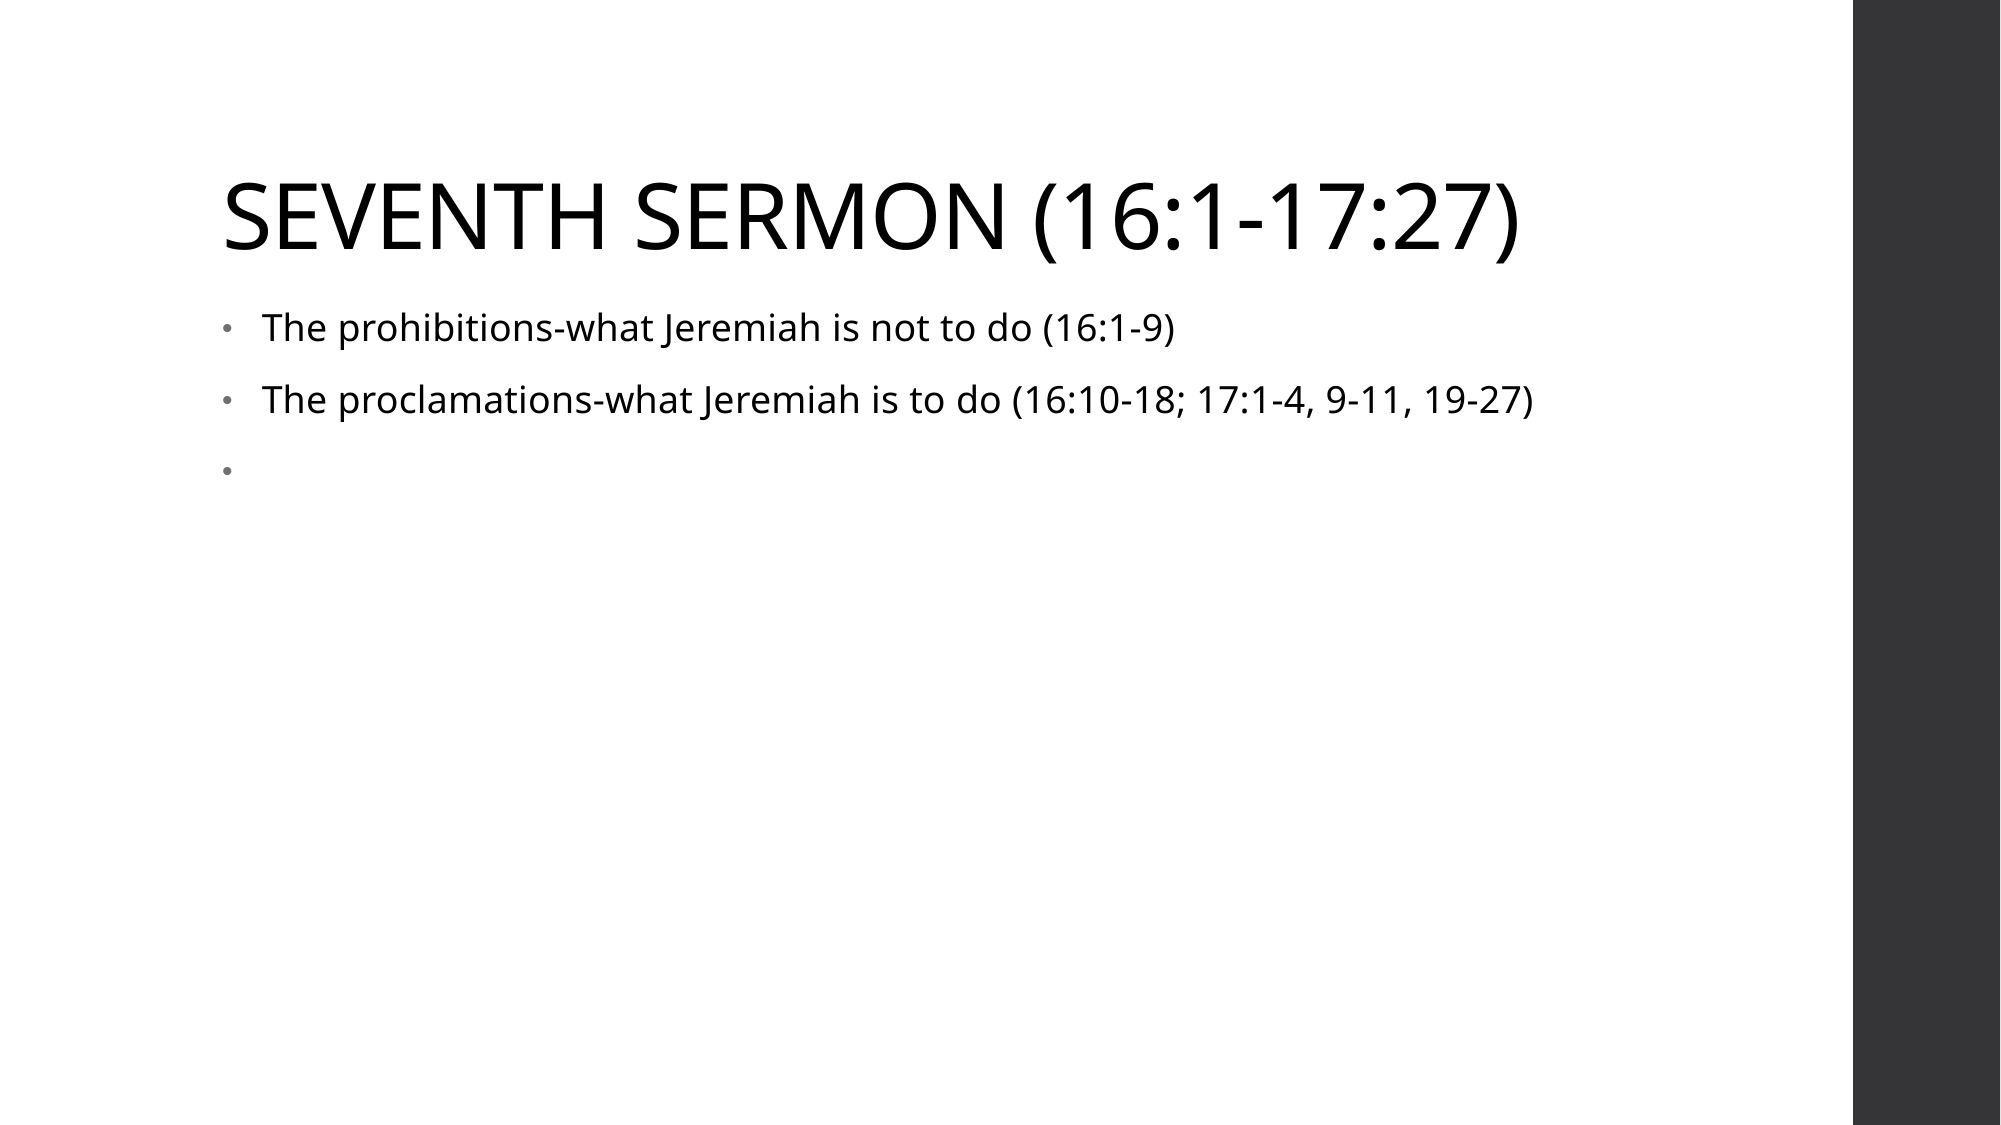

# SEVENTH SERMON (16:1-17:27)
 The prohibitions-what Jeremiah is not to do (16:1-9)
 The proclamations-what Jeremiah is to do (16:10-18; 17:1-4, 9-11, 19-27)